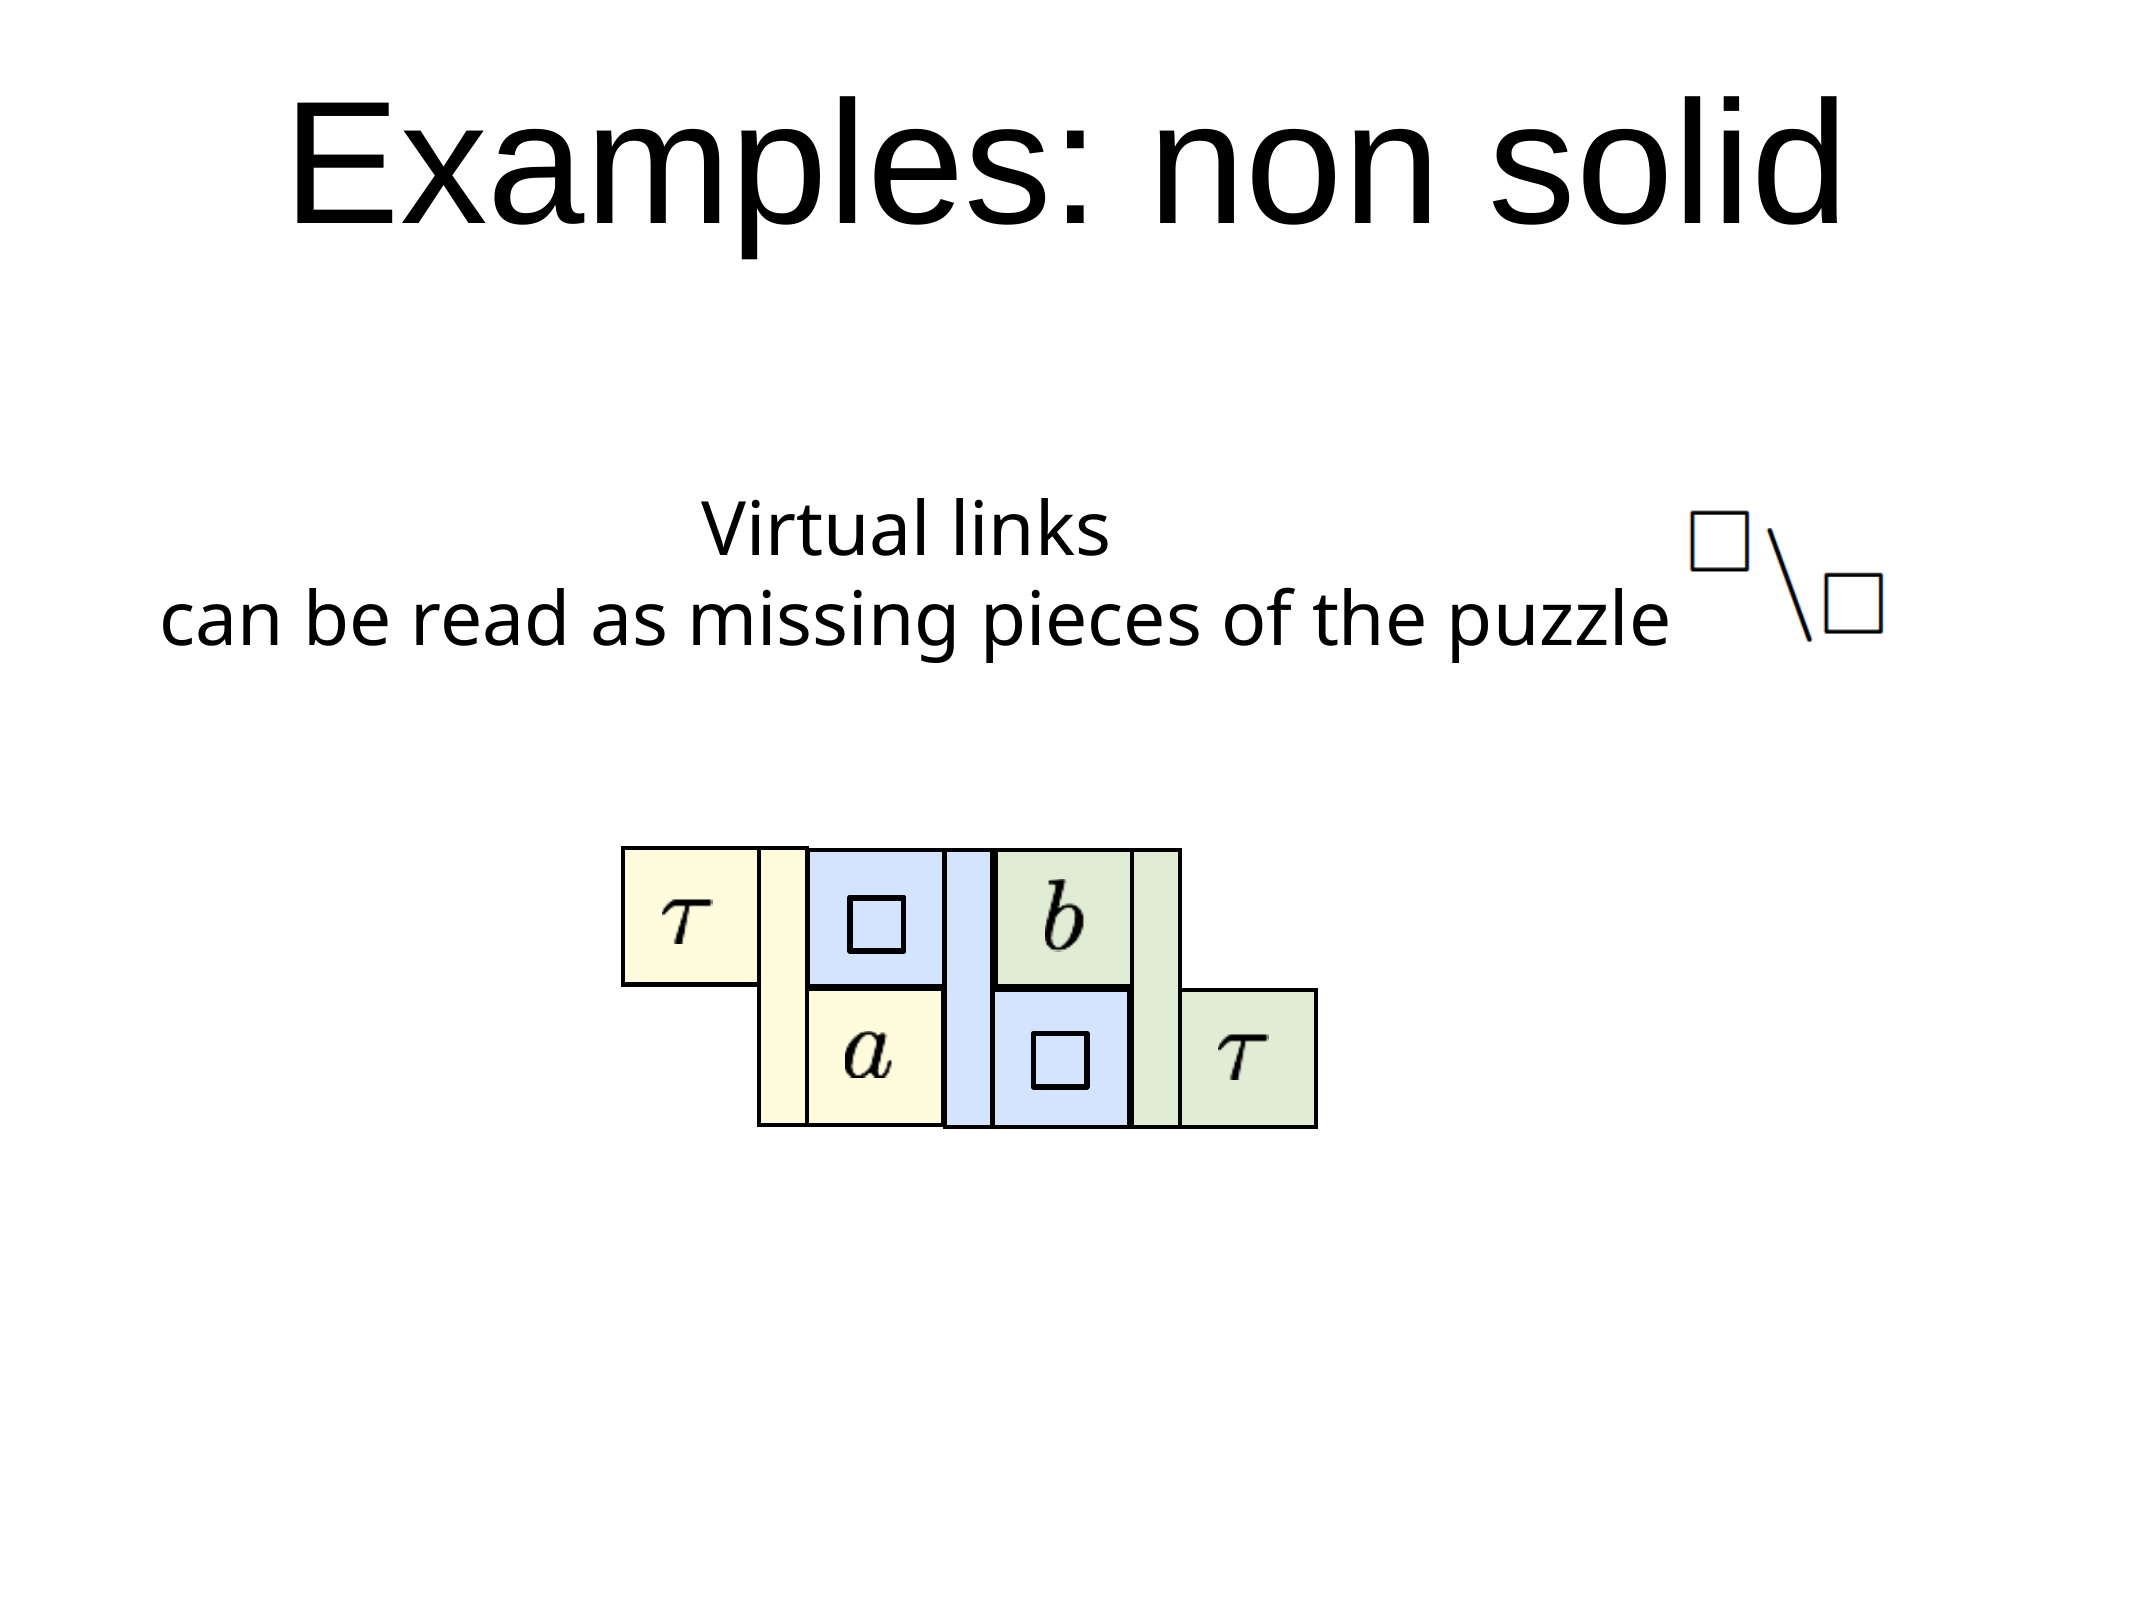

# Examples: non solid
Virtual links
can be read as missing pieces of the puzzle
12